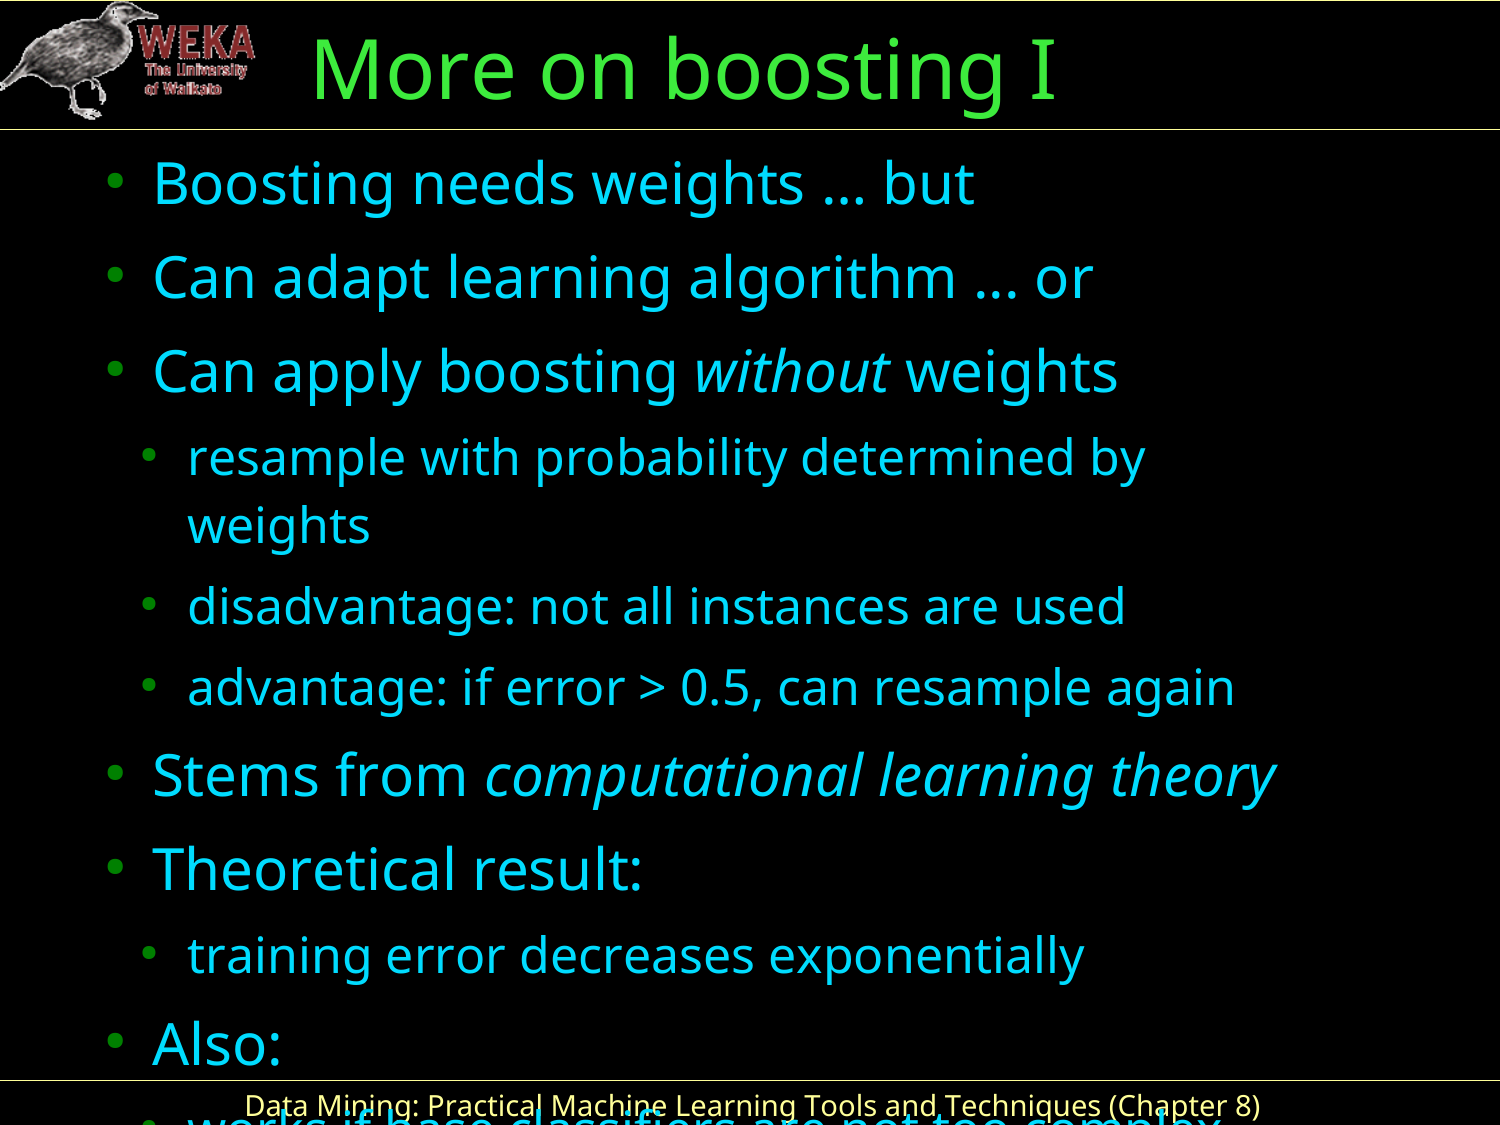

# More on boosting I
Boosting needs weights … but
Can adapt learning algorithm ... or
Can apply boosting without weights
resample with probability determined by weights
disadvantage: not all instances are used
advantage: if error > 0.5, can resample again
Stems from computational learning theory
Theoretical result:
training error decreases exponentially
Also:
works if base classifiers are not too complex, and
their error doesn’t become too large too quickly
Data Mining: Practical Machine Learning Tools and Techniques (Chapter 8)